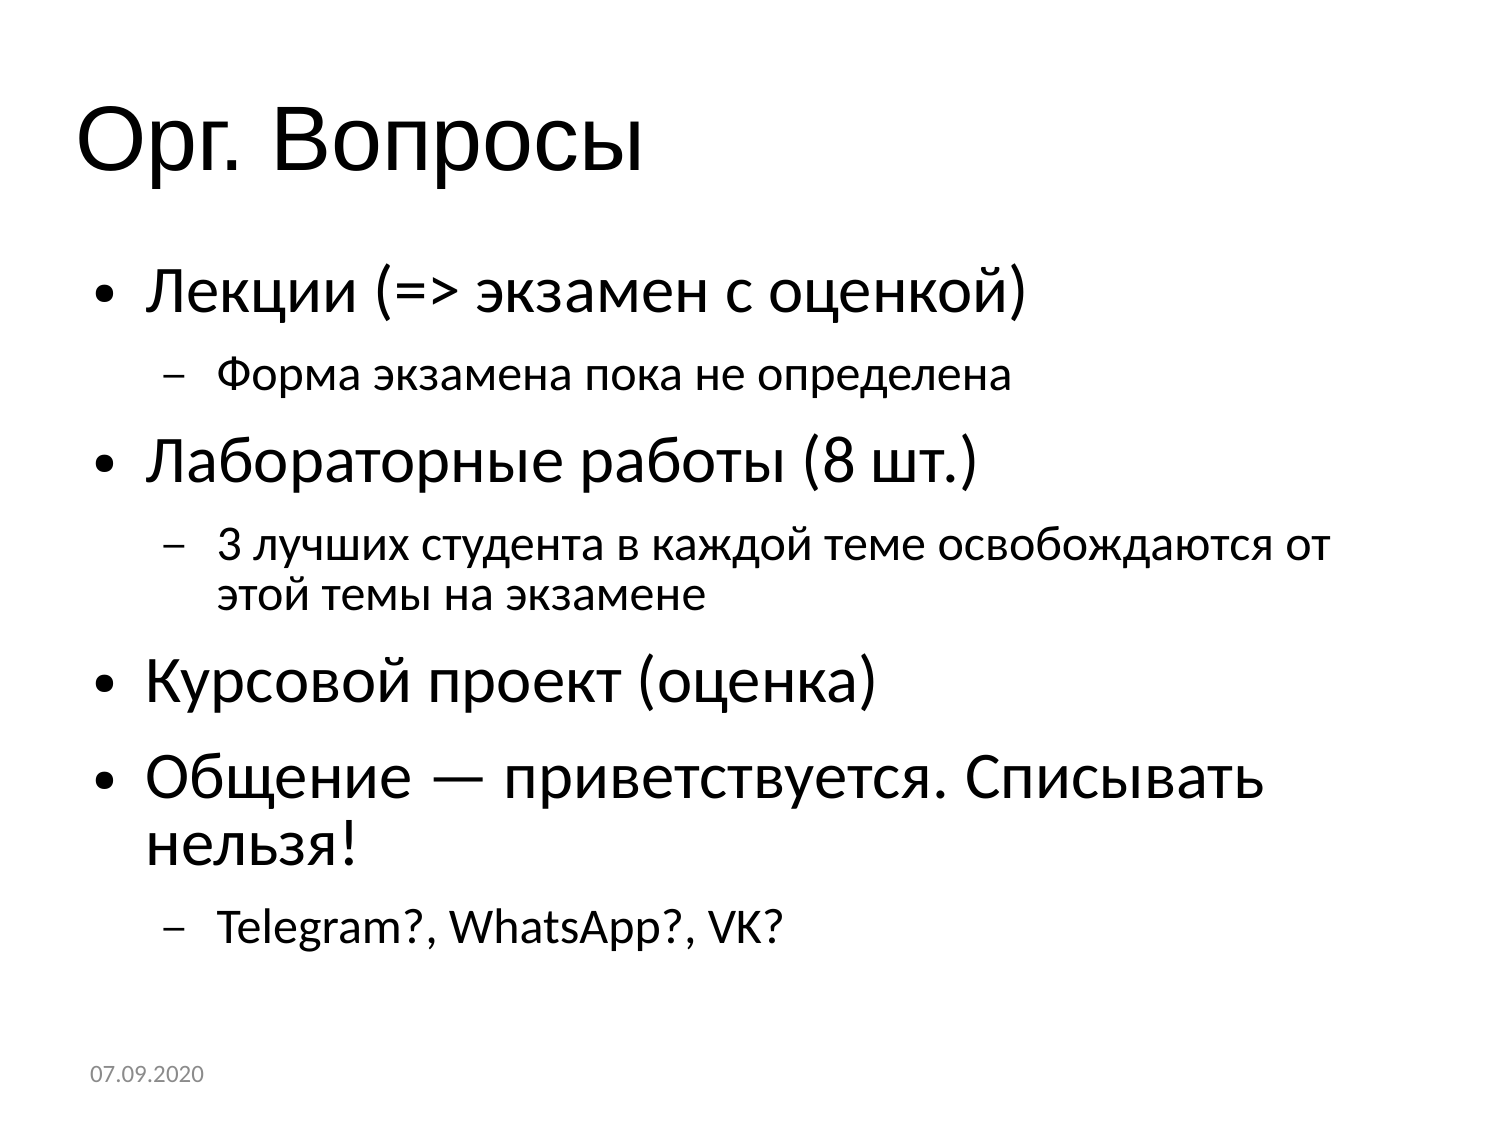

# Орг. Вопросы
Лекции (=> экзамен с оценкой)
Форма экзамена пока не определена
Лабораторные работы (8 шт.)
3 лучших студента в каждой теме освобождаются от этой темы на экзамене
Курсовой проект (оценка)
Общение — приветствуется. Списывать нельзя!
Telegram?, WhatsApp?, VK?
07.09.2020